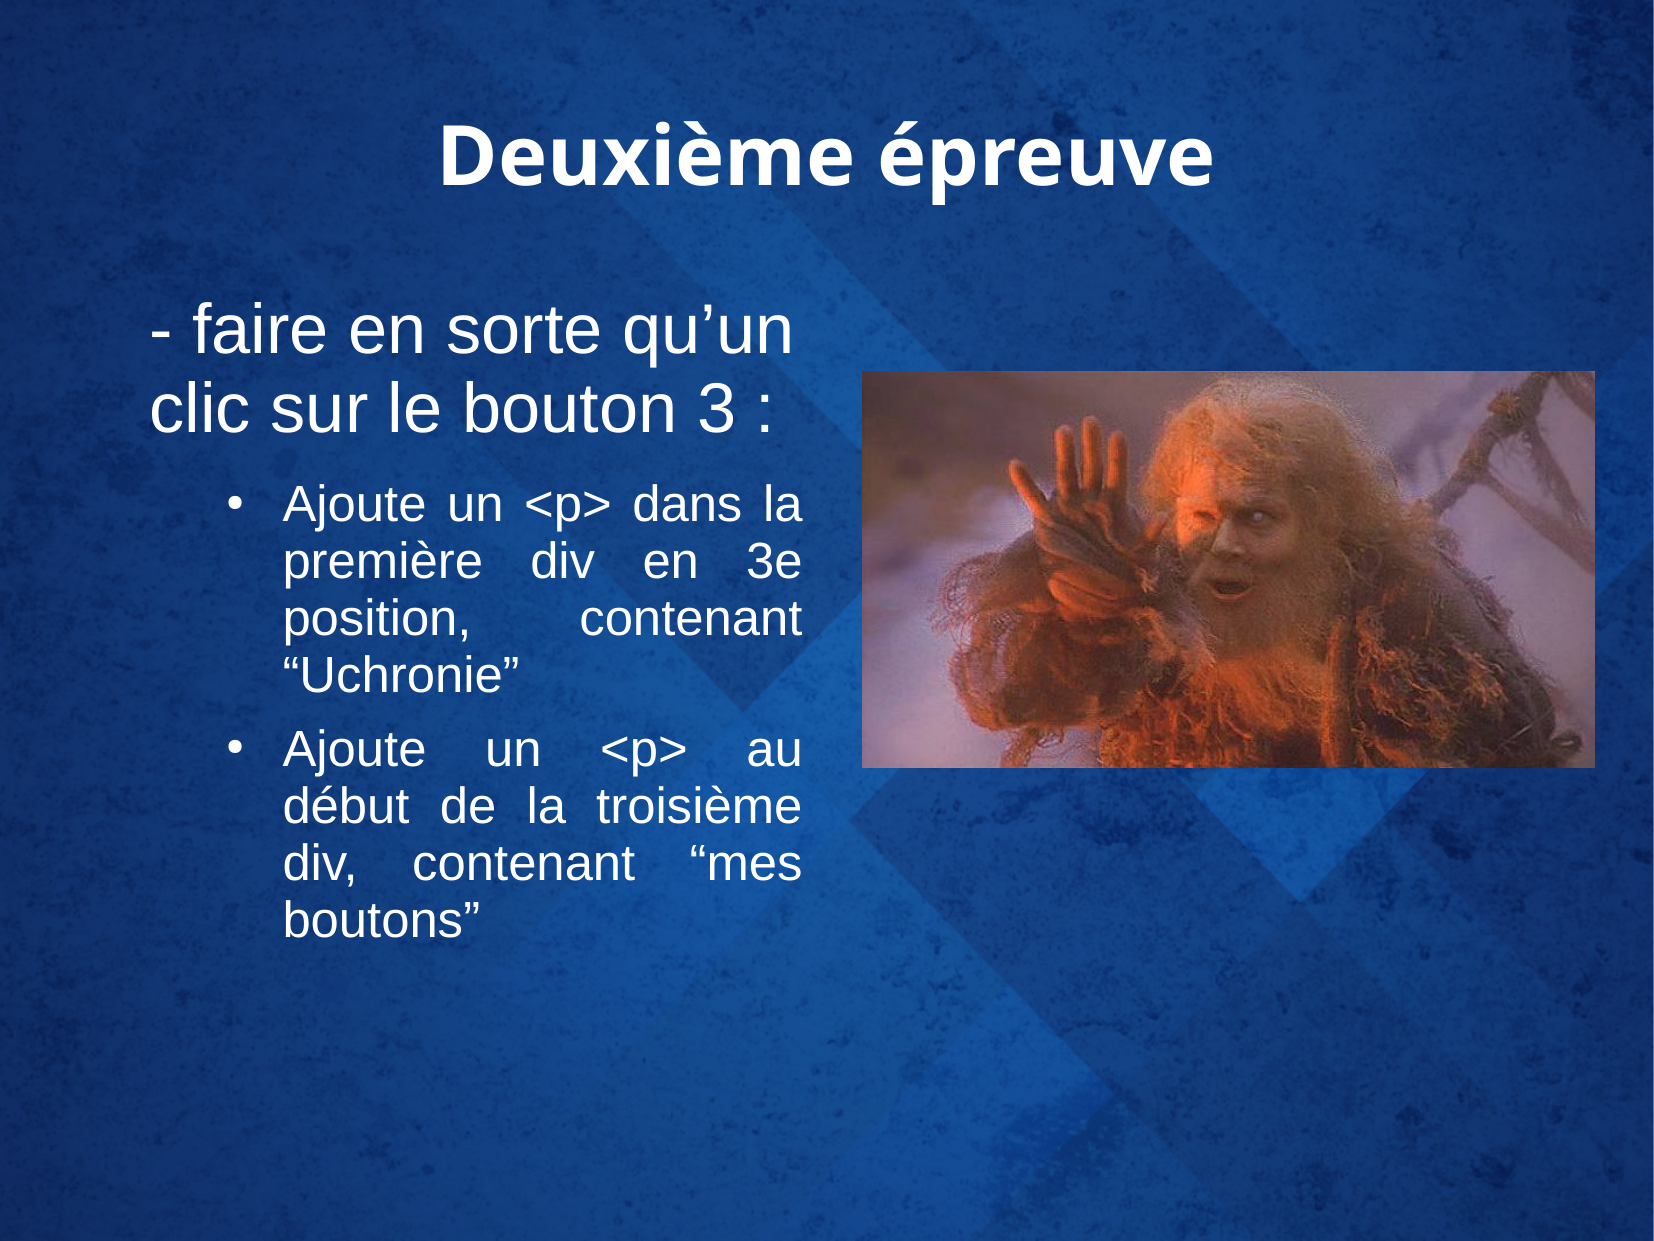

Deuxième épreuve
# - faire en sorte qu’un clic sur le bouton 3 :
Ajoute un <p> dans la première div en 3e position, contenant “Uchronie”
Ajoute un <p> au début de la troisième div, contenant “mes boutons”